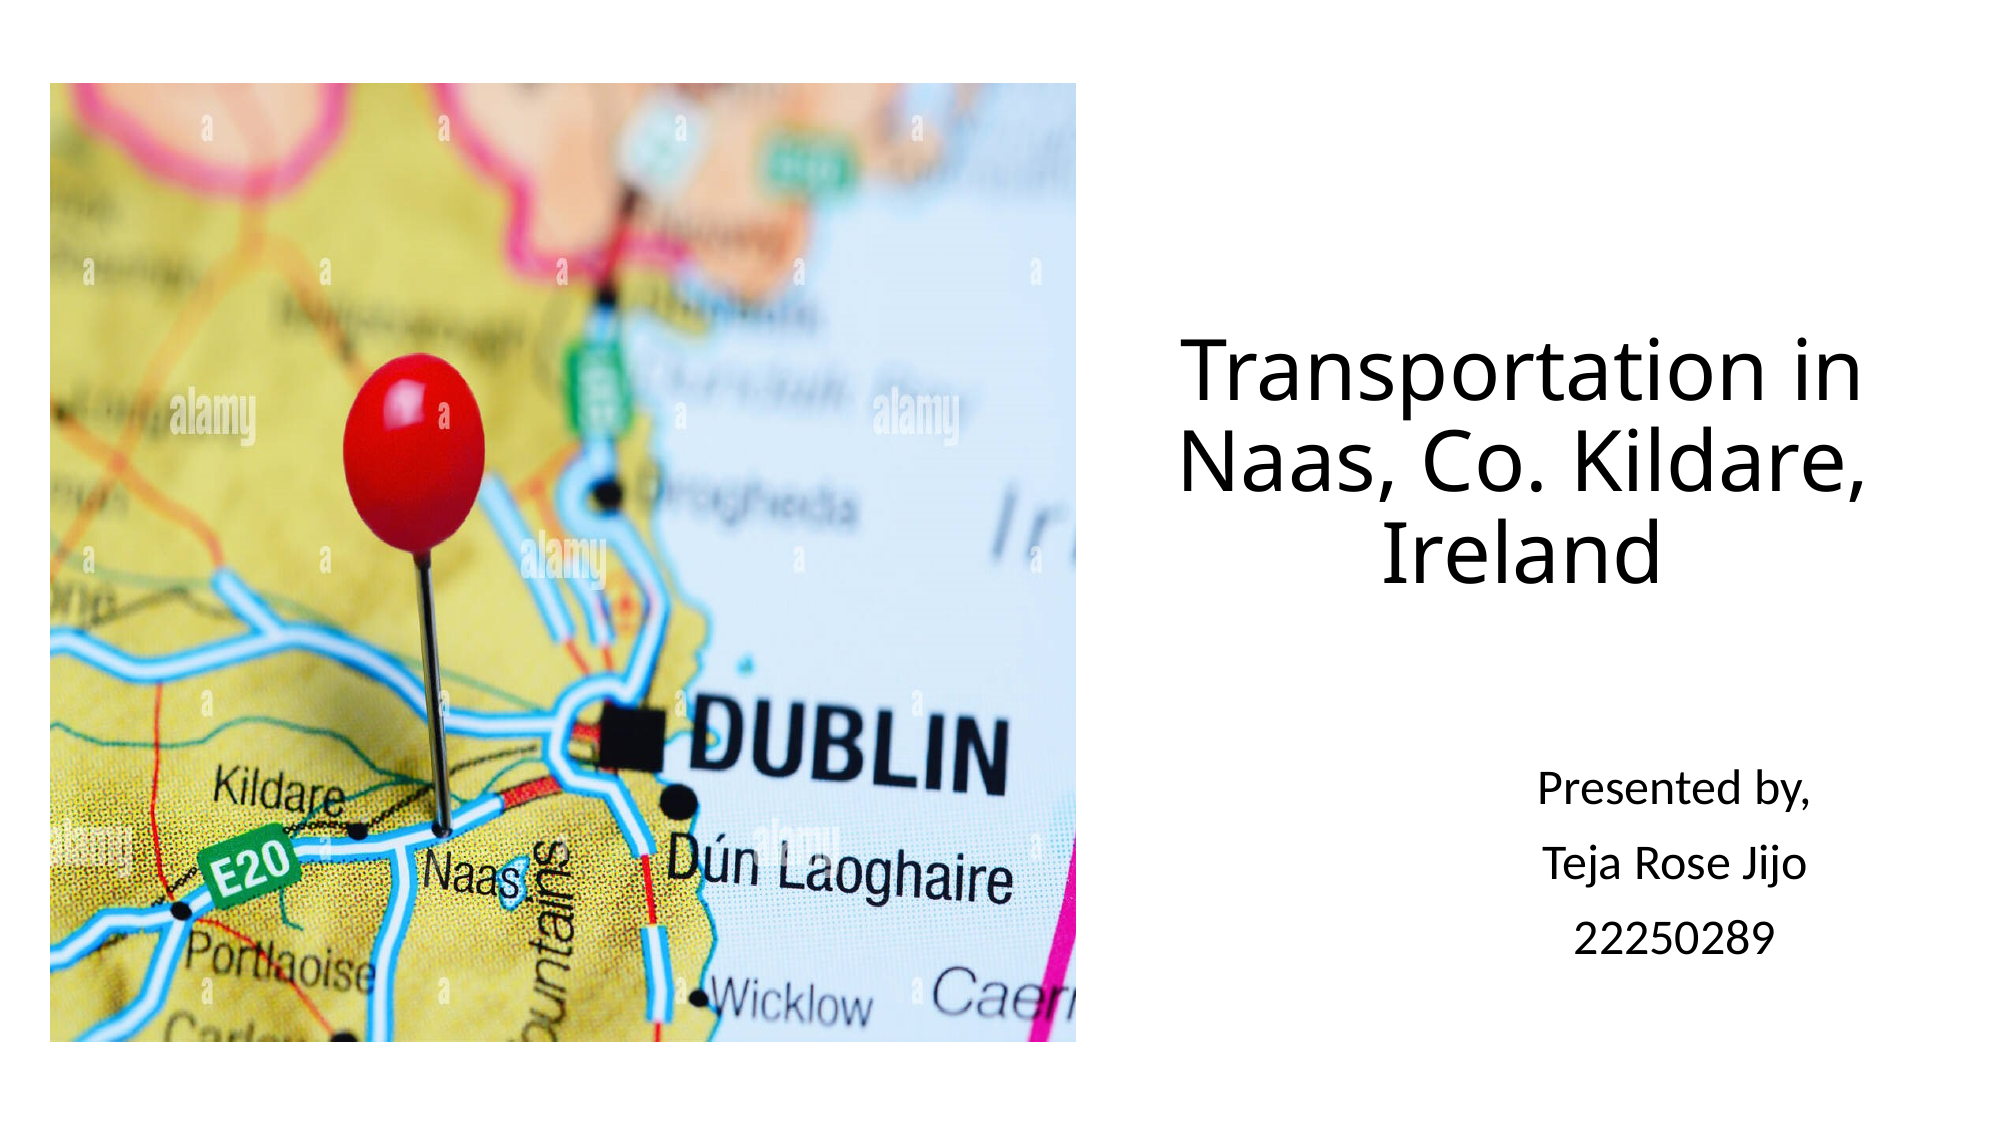

# Transportation in Naas, Co. Kildare, Ireland
Presented by,
Teja Rose Jijo
22250289